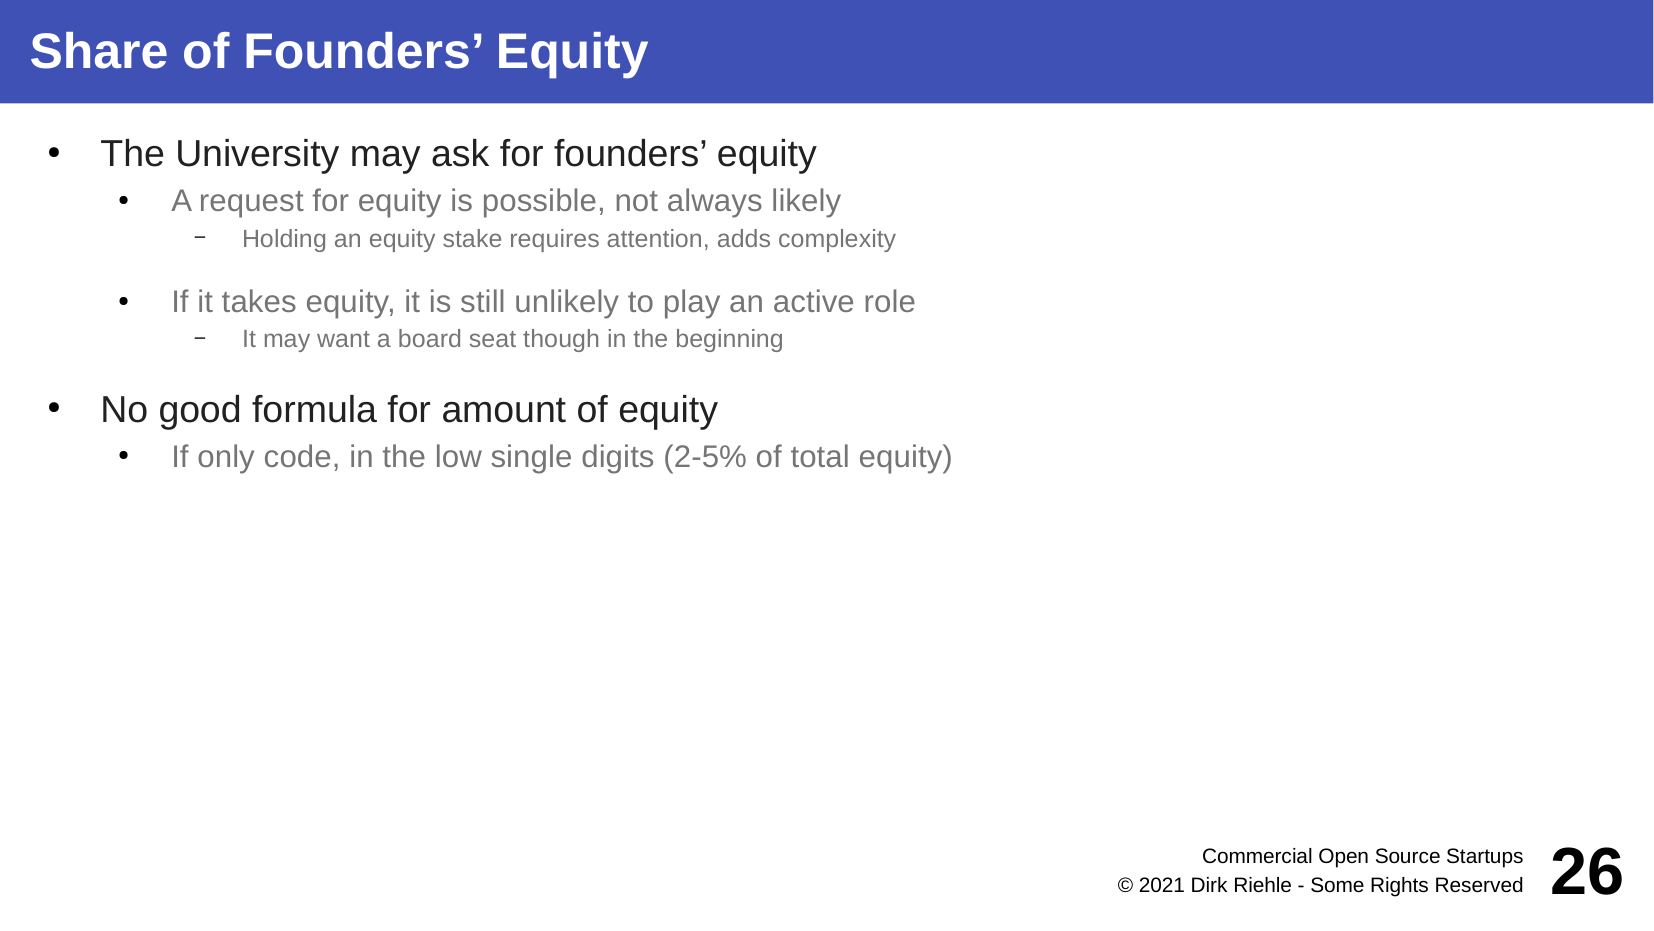

# Share of Founders’ Equity
The University may ask for founders’ equity
A request for equity is possible, not always likely
Holding an equity stake requires attention, adds complexity
If it takes equity, it is still unlikely to play an active role
It may want a board seat though in the beginning
No good formula for amount of equity
If only code, in the low single digits (2-5% of total equity)
Commercial Open Source Startups
26
© 2021 Dirk Riehle - Some Rights Reserved